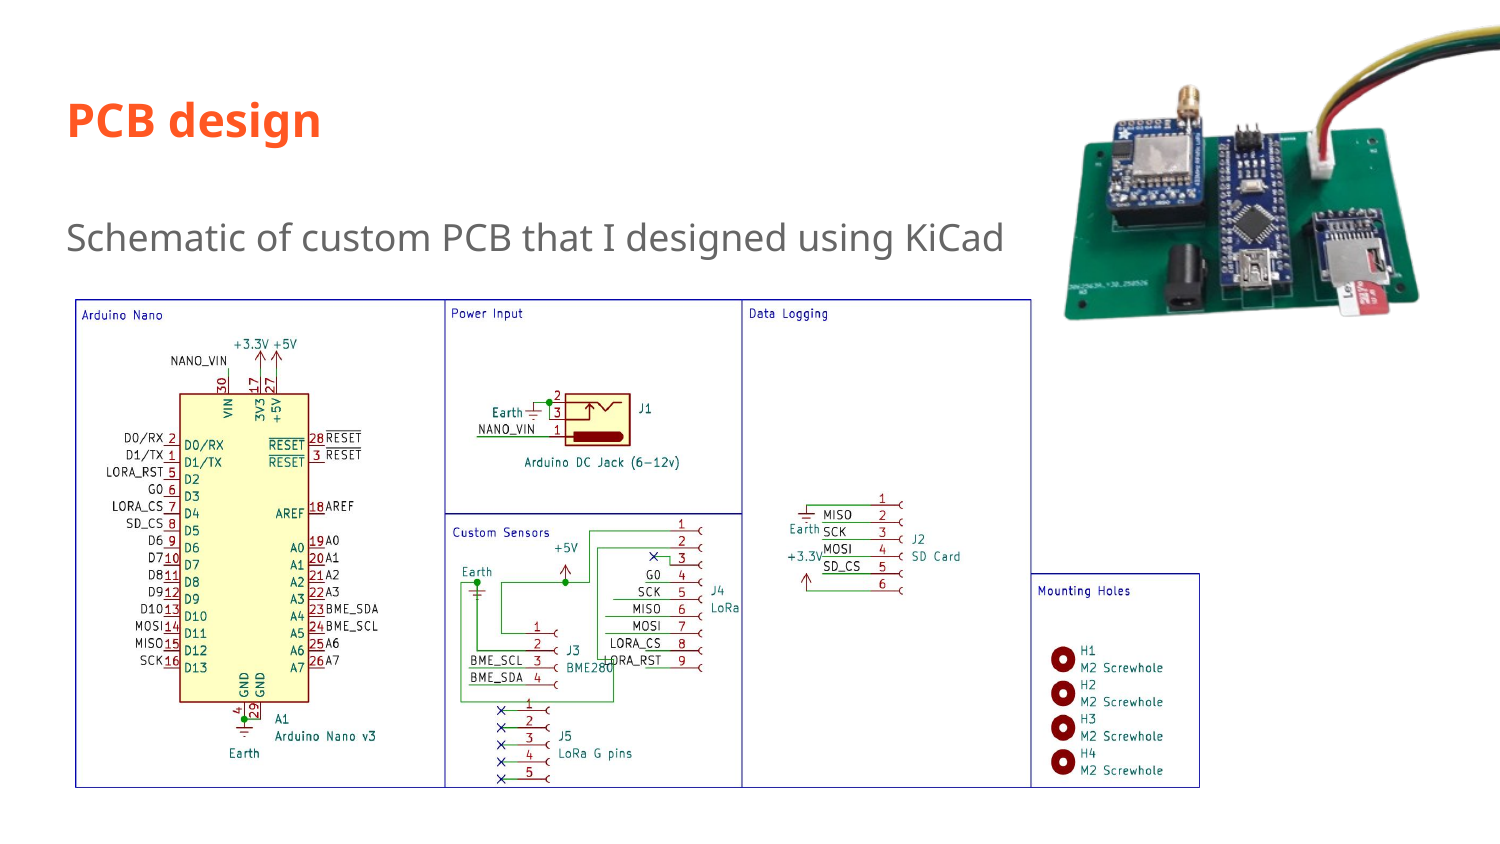

# PCB design
Schematic of custom PCB that I designed using KiCad